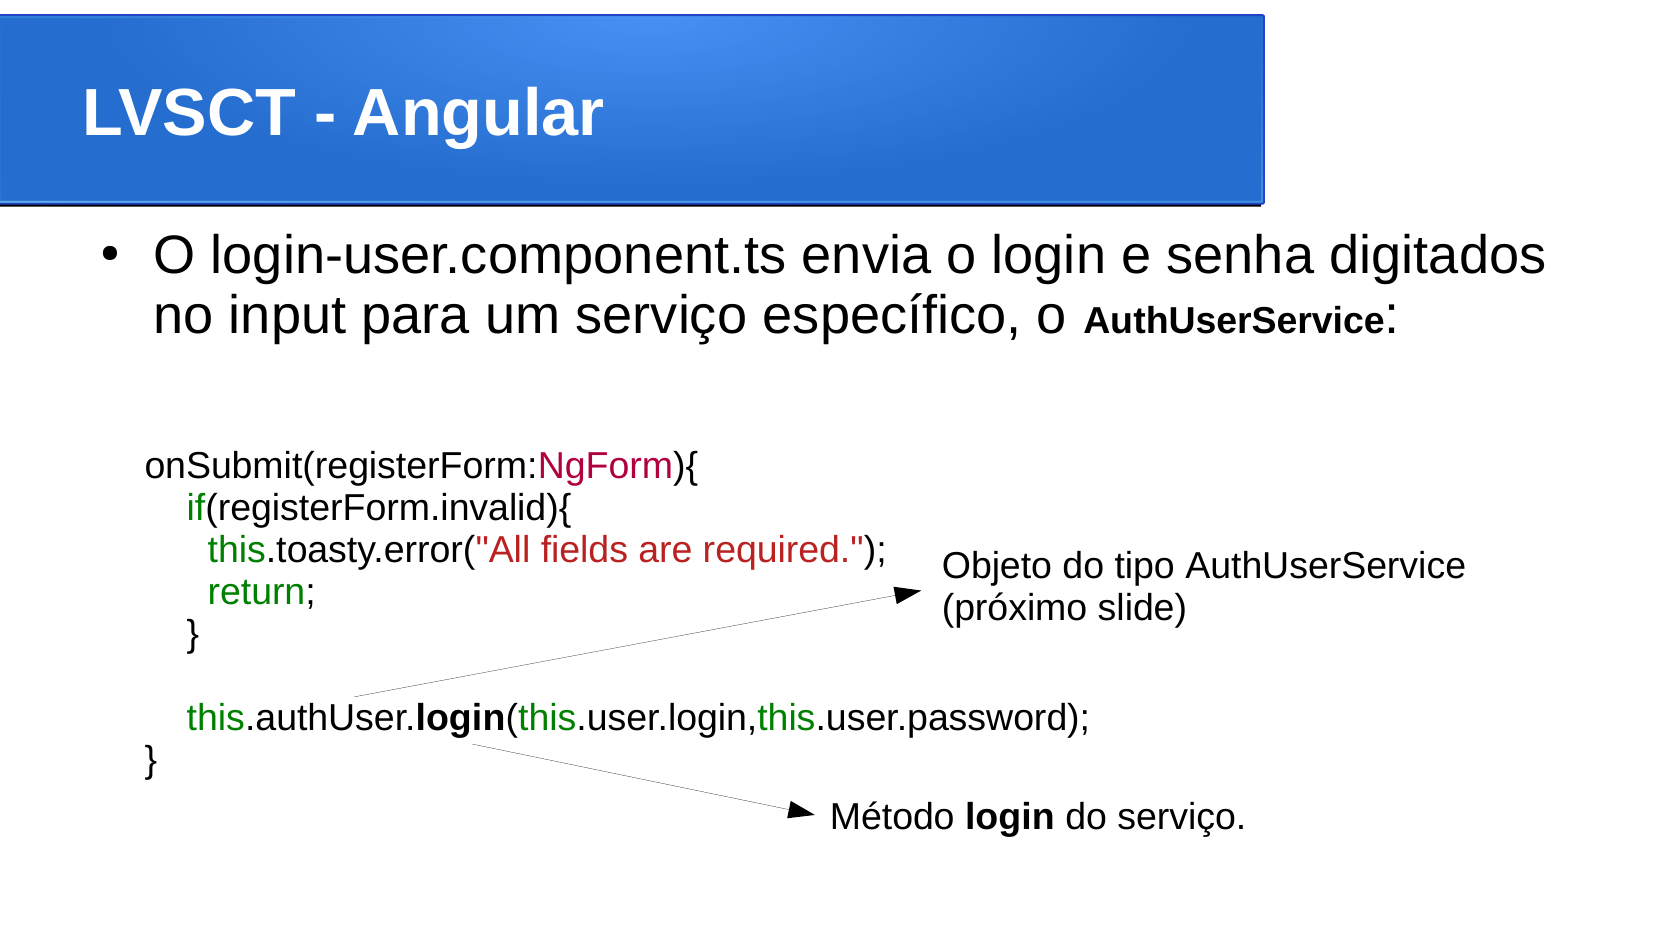

# LVSCT - Angular
O login-user.component.ts envia o login e senha digitados no input para um serviço específico, o AuthUserService:
onSubmit(registerForm:NgForm){
 if(registerForm.invalid){
 this.toasty.error("All fields are required.");
 return;
 }
 this.authUser.login(this.user.login,this.user.password);
}
Objeto do tipo AuthUserService
(próximo slide)
Método login do serviço.